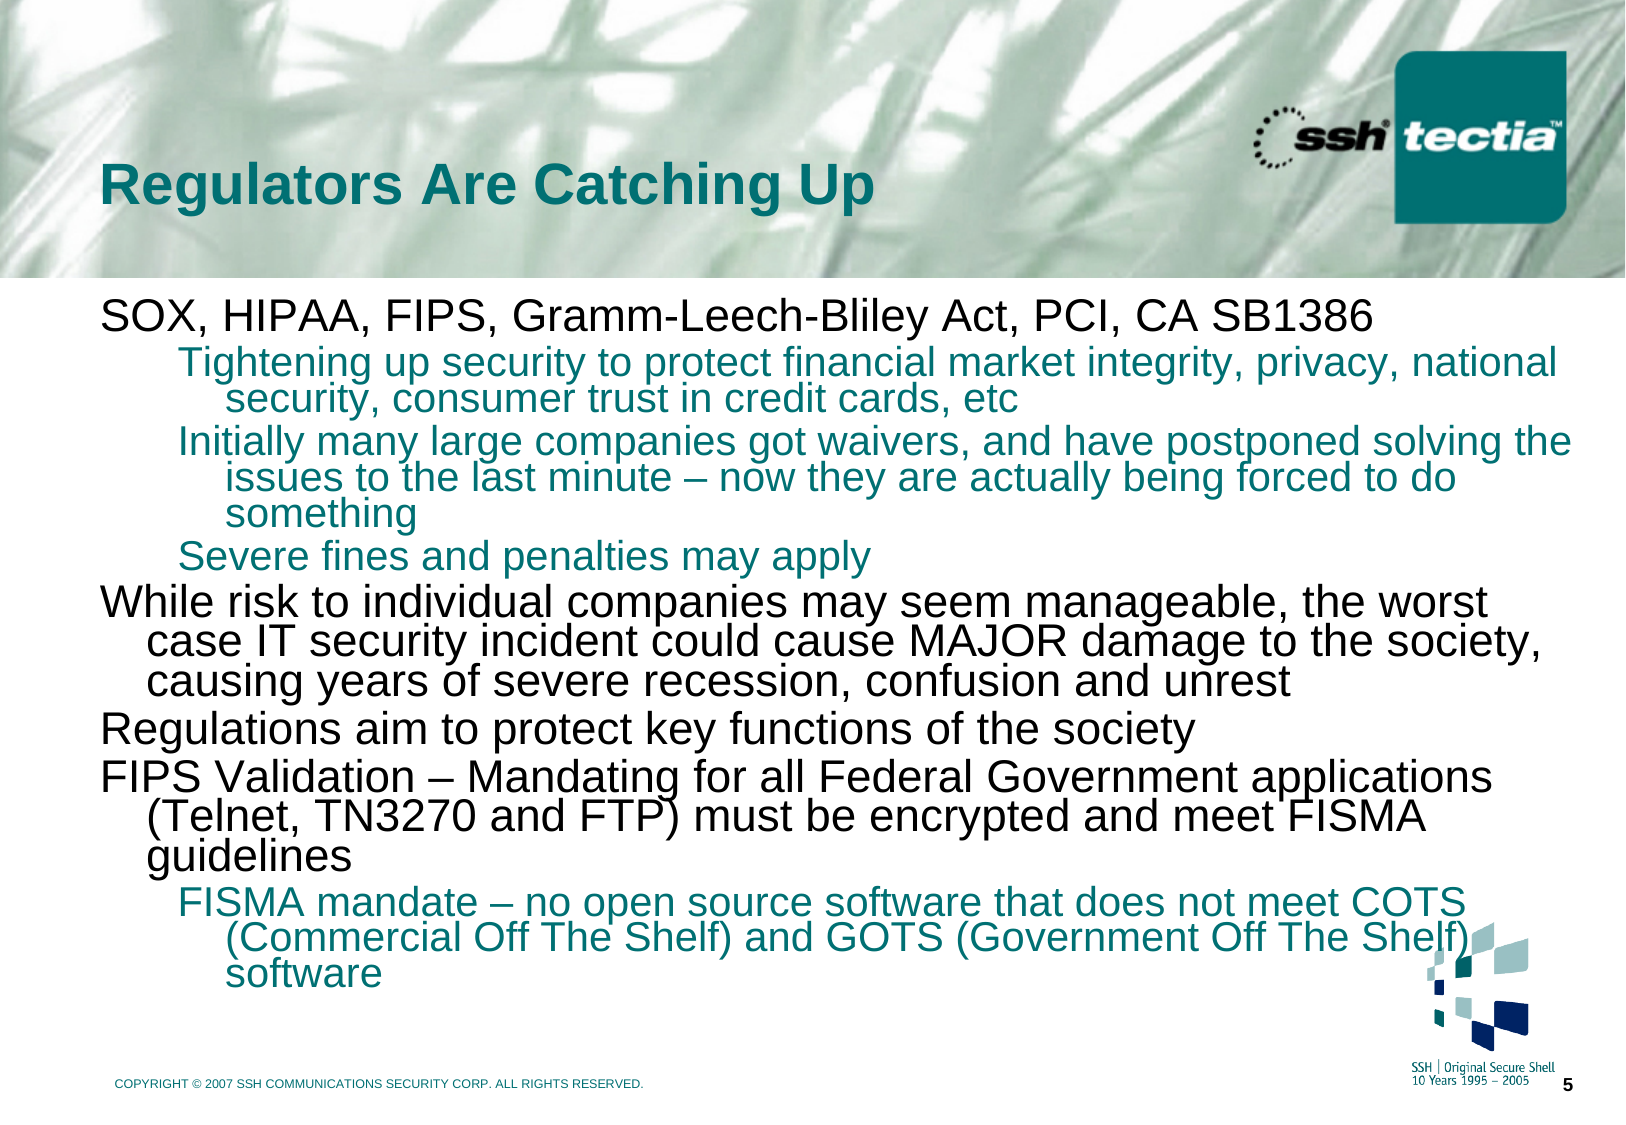

# Regulators Are Catching Up
SOX, HIPAA, FIPS, Gramm-Leech-Bliley Act, PCI, CA SB1386
Tightening up security to protect financial market integrity, privacy, national security, consumer trust in credit cards, etc
Initially many large companies got waivers, and have postponed solving the issues to the last minute – now they are actually being forced to do something
Severe fines and penalties may apply
While risk to individual companies may seem manageable, the worst case IT security incident could cause MAJOR damage to the society, causing years of severe recession, confusion and unrest
Regulations aim to protect key functions of the society
FIPS Validation – Mandating for all Federal Government applications (Telnet, TN3270 and FTP) must be encrypted and meet FISMA guidelines
FISMA mandate – no open source software that does not meet COTS (Commercial Off The Shelf) and GOTS (Government Off The Shelf) software